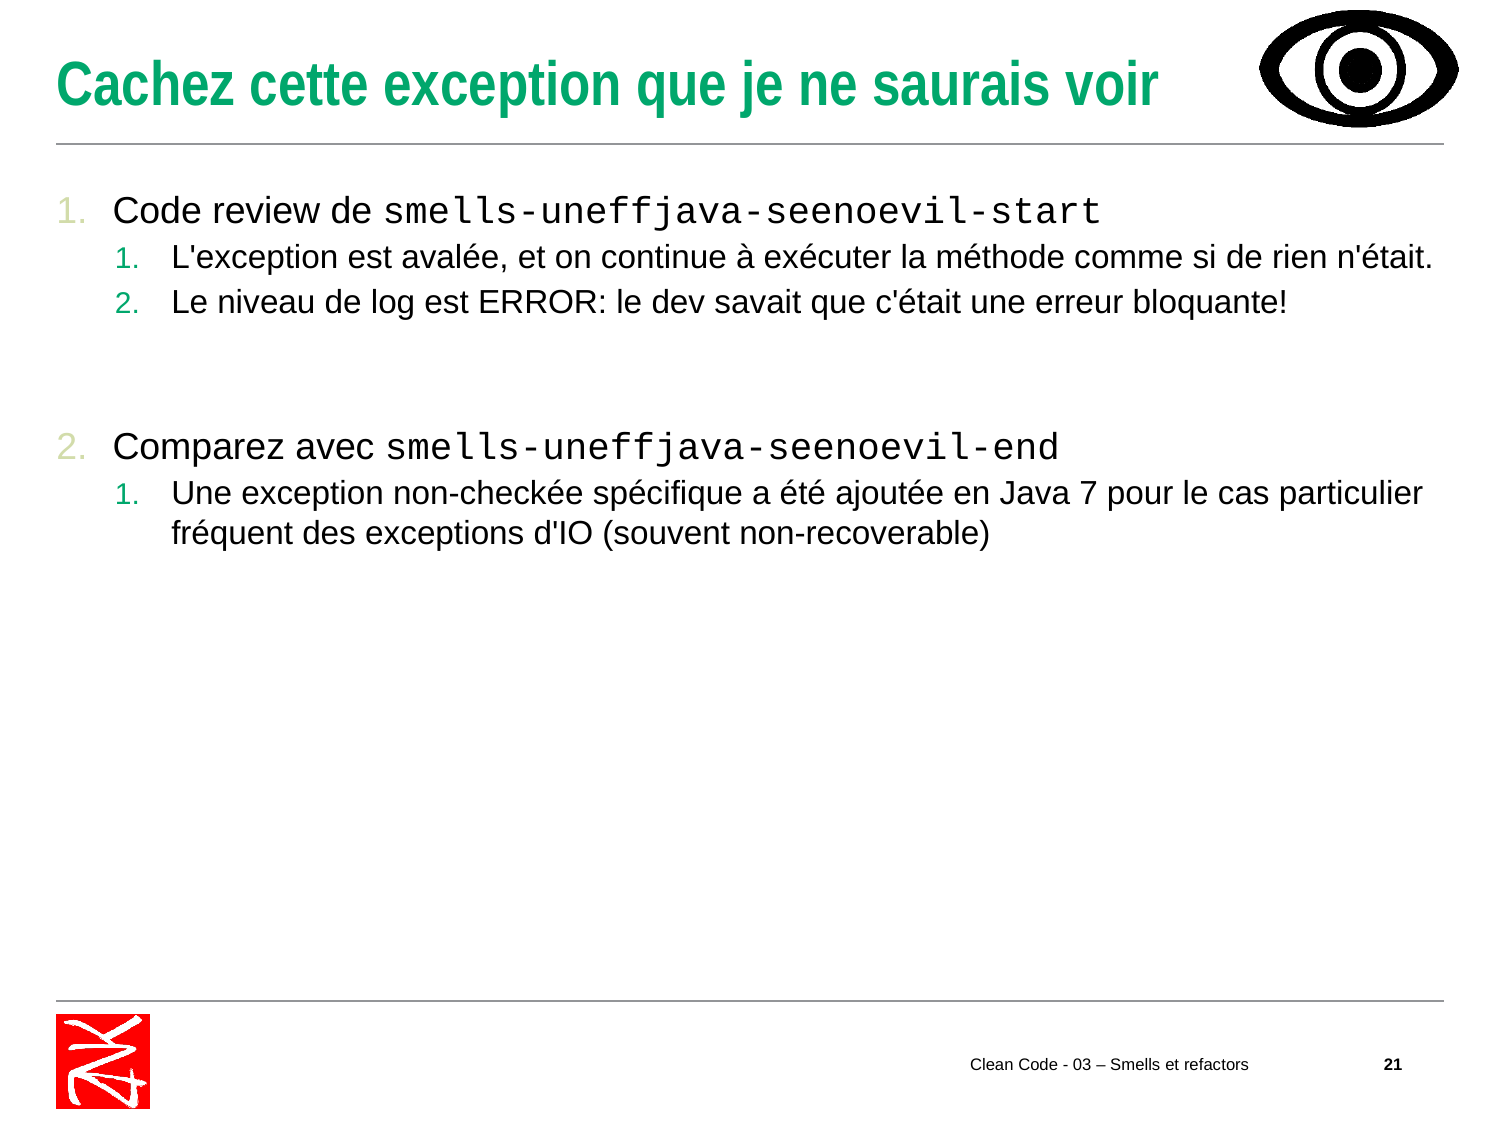

# Cachez cette exception que je ne saurais voir
Code review de smells-uneffjava-seenoevil-start
L'exception est avalée, et on continue à exécuter la méthode comme si de rien n'était.
Le niveau de log est ERROR: le dev savait que c'était une erreur bloquante!
Comparez avec smells-uneffjava-seenoevil-end
Une exception non-checkée spécifique a été ajoutée en Java 7 pour le cas particulier fréquent des exceptions d'IO (souvent non-recoverable)
Clean Code - 03 – Smells et refactors